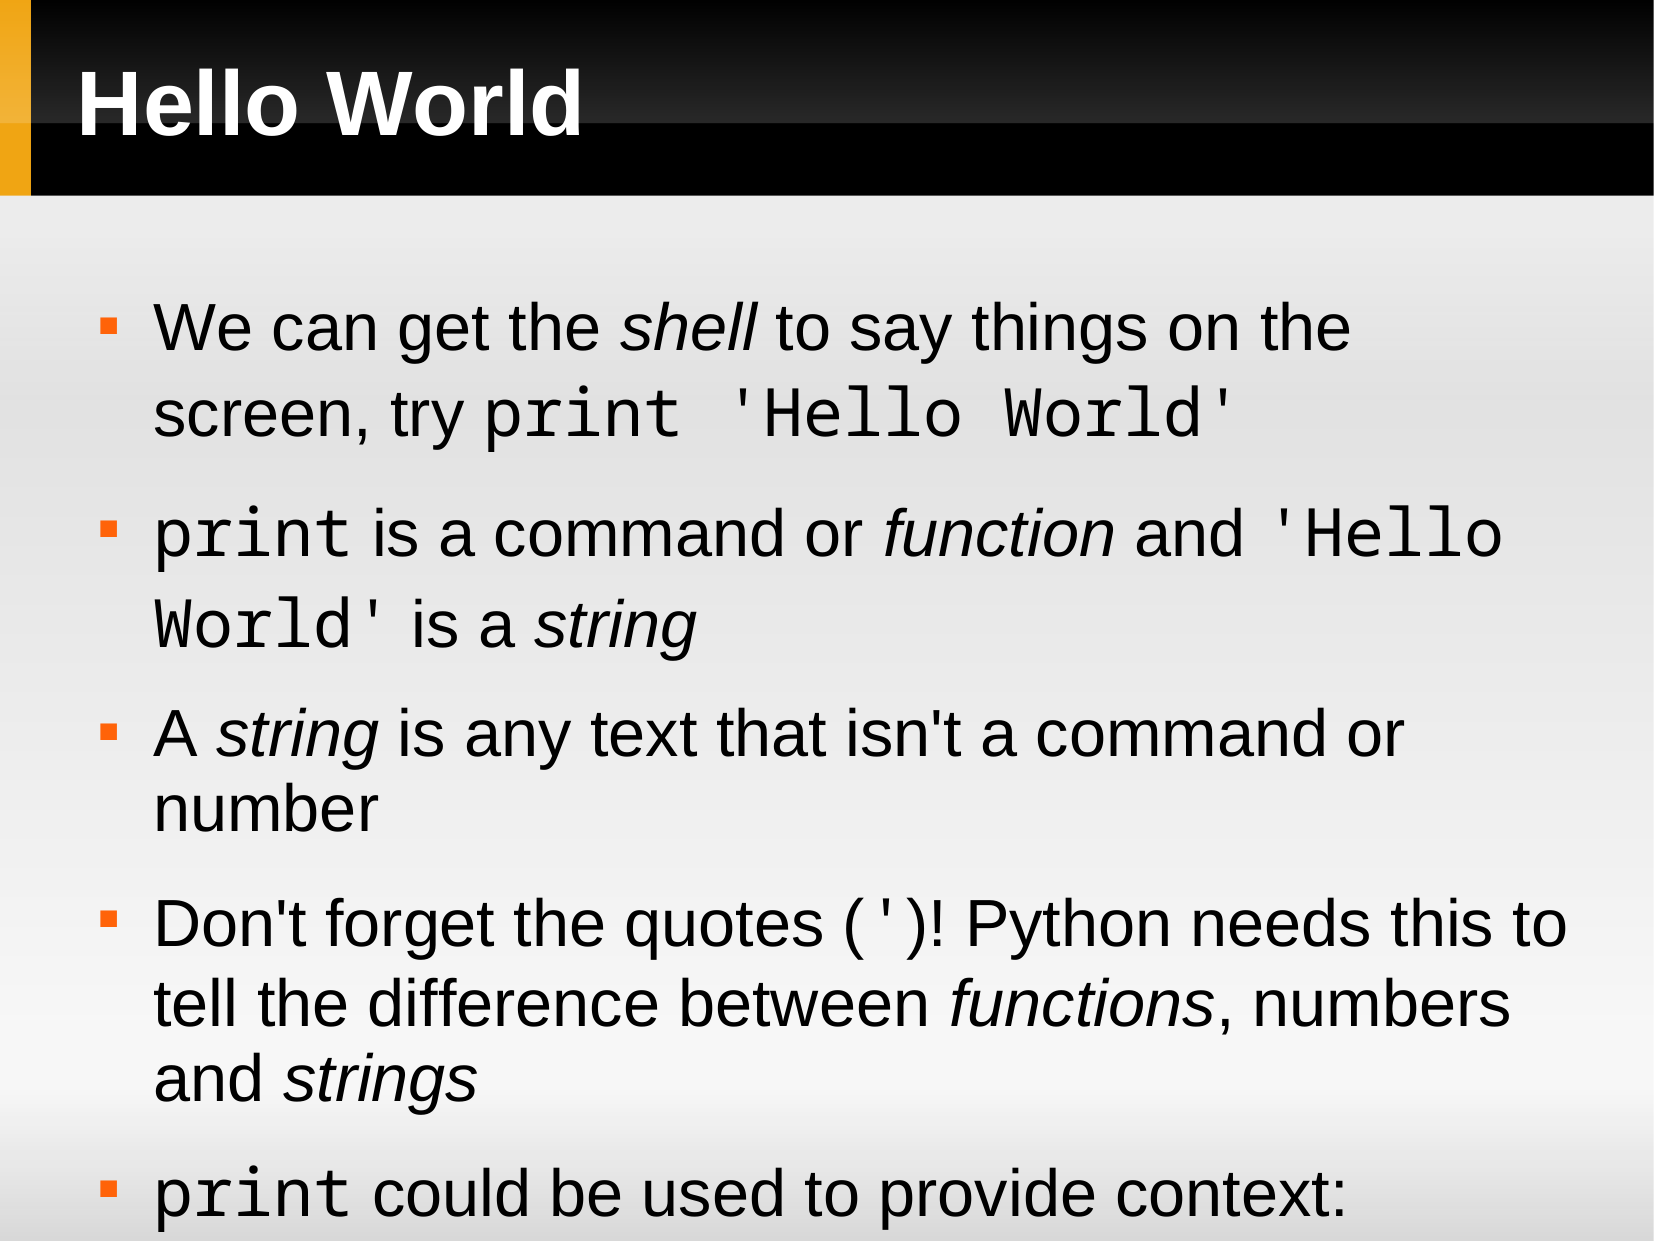

# Hello World
We can get the shell to say things on the screen, try print 'Hello World'
print is a command or function and 'Hello World' is a string
A string is any text that isn't a command or number
Don't forget the quotes (')! Python needs this to tell the difference between functions, numbers and strings
print could be used to provide context:
print 'The gravity on Mars is:', 9.81 * 0.1